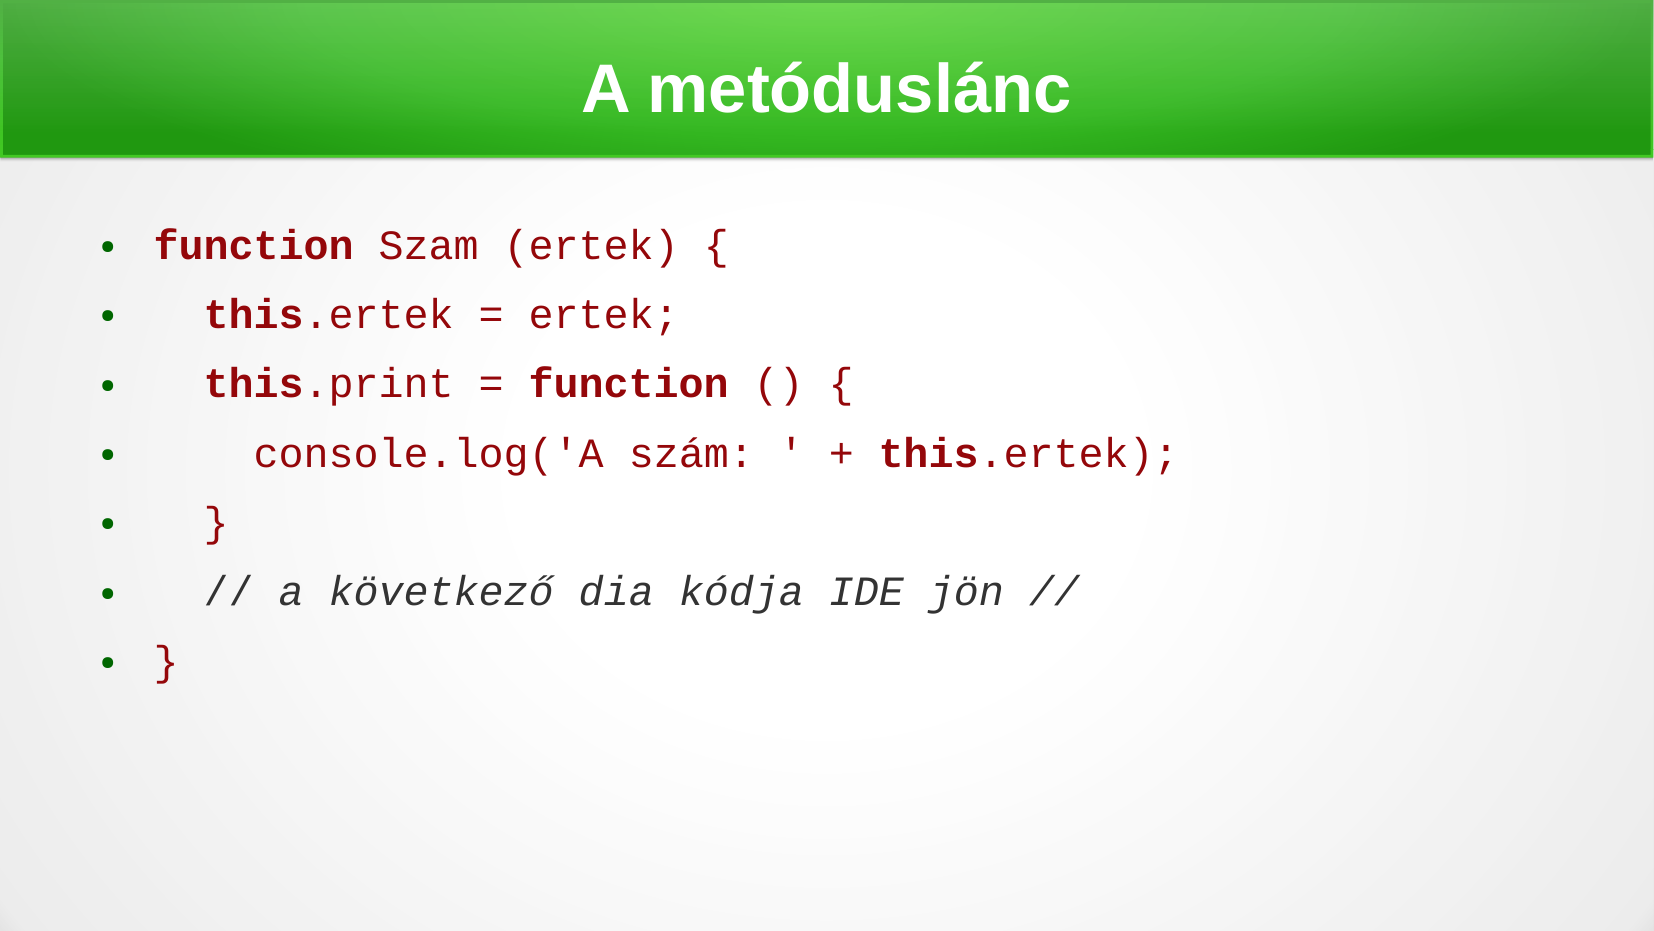

# A metóduslánc
function Szam (ertek) {
 this.ertek = ertek;
 this.print = function () {
 console.log('A szám: ' + this.ertek);
 }
 // a következő dia kódja IDE jön //
}